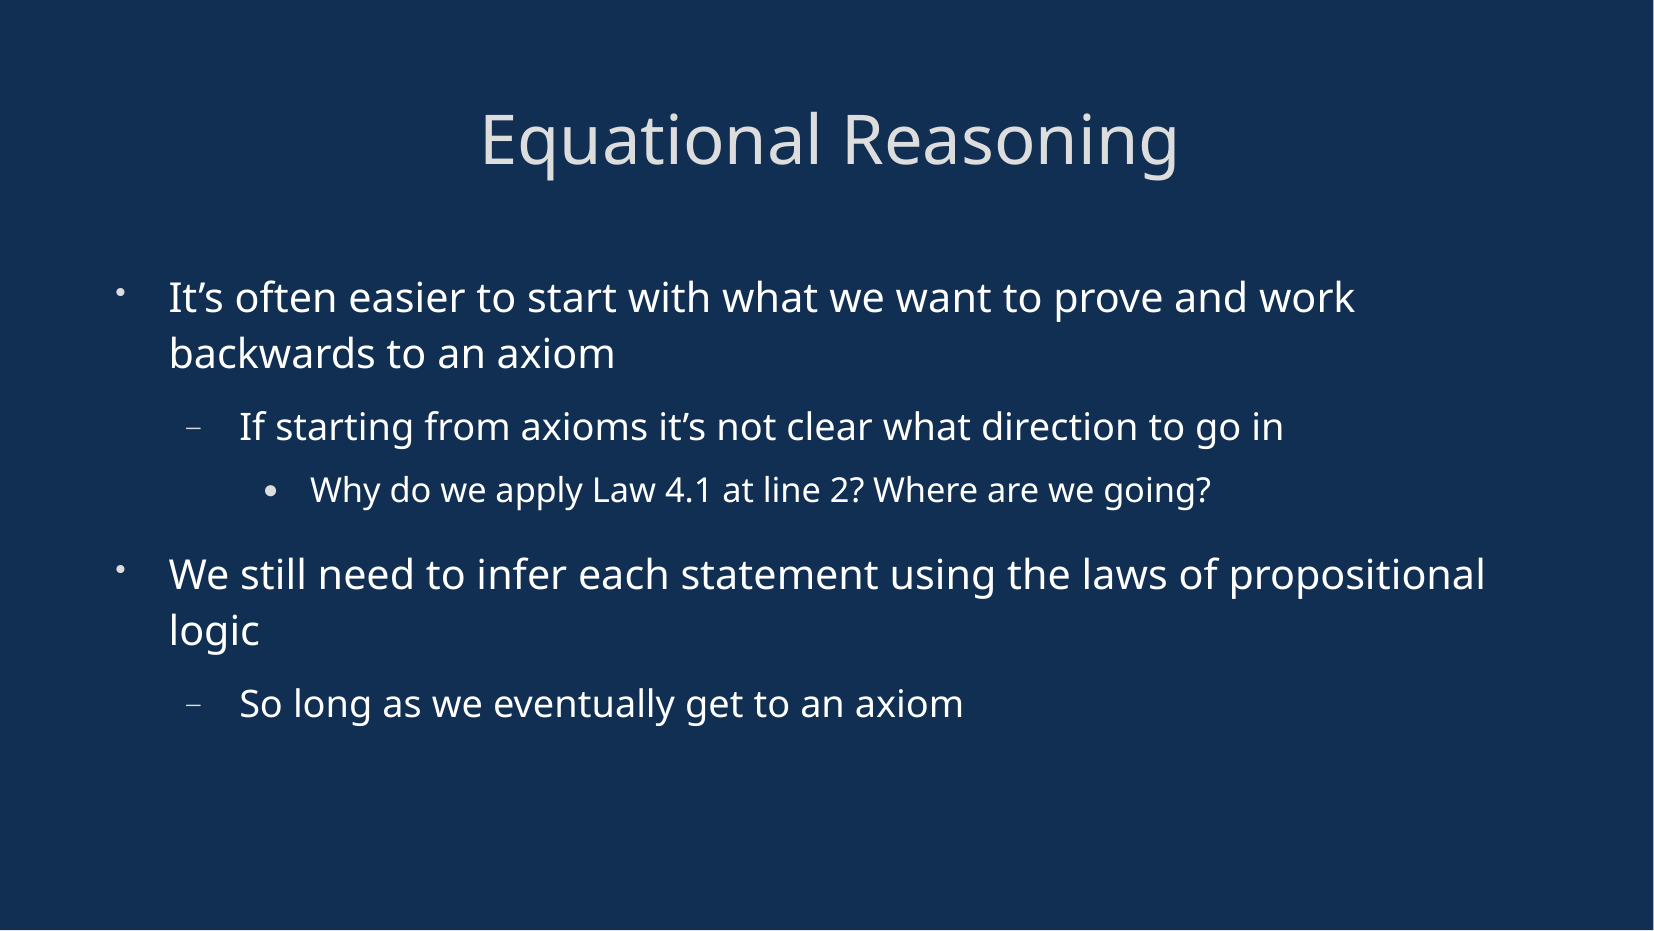

# Equational Reasoning
It’s often easier to start with what we want to prove and work backwards to an axiom
If starting from axioms it’s not clear what direction to go in
Why do we apply Law 4.1 at line 2? Where are we going?
We still need to infer each statement using the laws of propositional logic
So long as we eventually get to an axiom